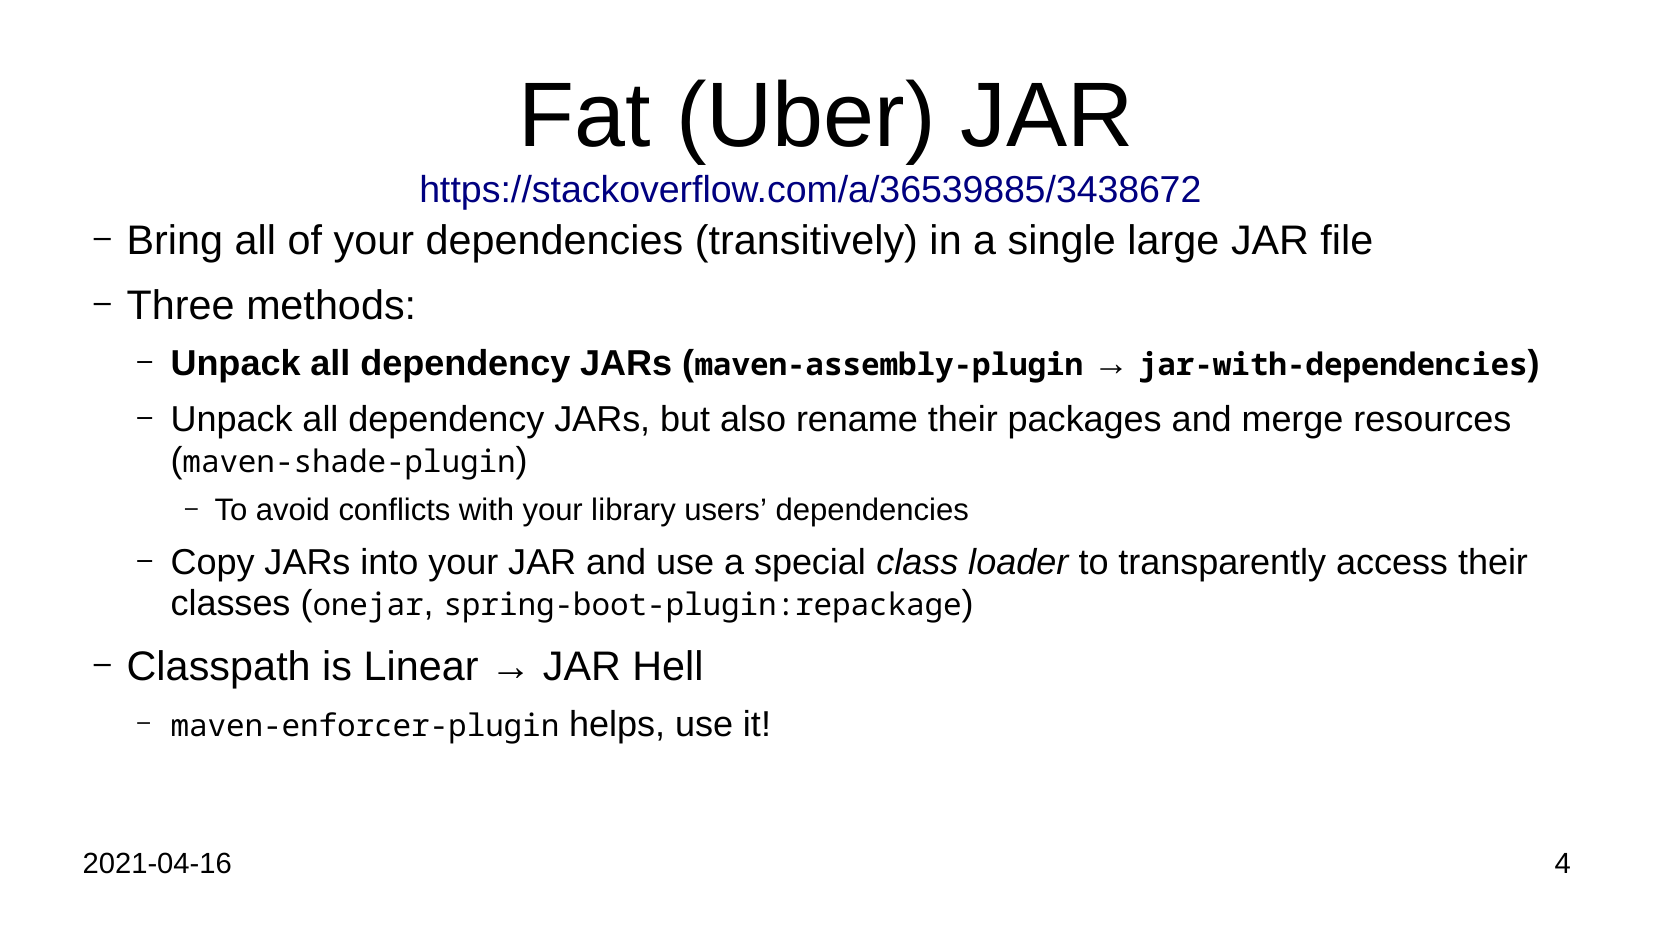

# Fat (Uber) JAR
https://stackoverflow.com/a/36539885/3438672
Bring all of your dependencies (transitively) in a single large JAR file
Three methods:
Unpack all dependency JARs (maven-assembly-plugin → jar-with-dependencies)
Unpack all dependency JARs, but also rename their packages and merge resources (maven-shade-plugin)
To avoid conflicts with your library users’ dependencies
Copy JARs into your JAR and use a special class loader to transparently access their classes (onejar, spring-boot-plugin:repackage)
Classpath is Linear → JAR Hell
maven-enforcer-plugin helps, use it!
2021-04-16
4